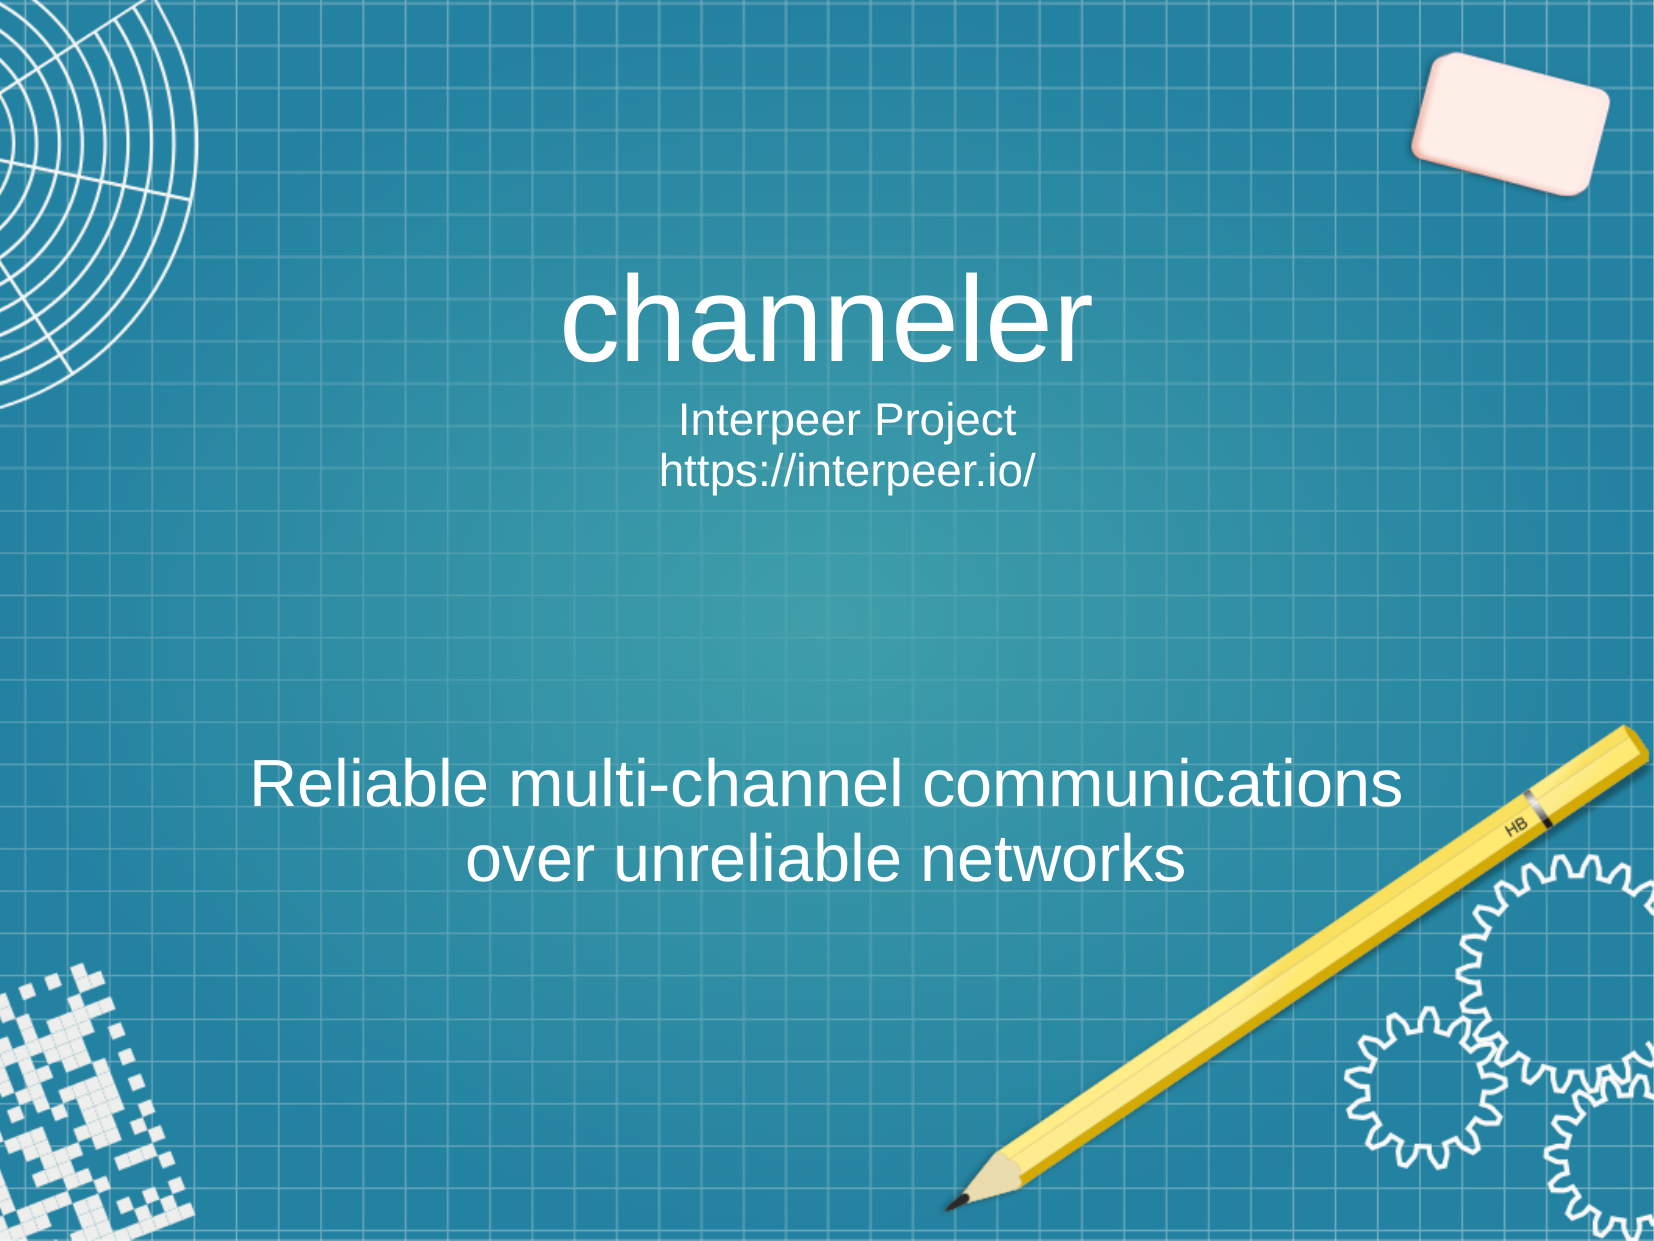

# channeler
Interpeer Project
https://interpeer.io/
Reliable multi-channel communications
over unreliable networks